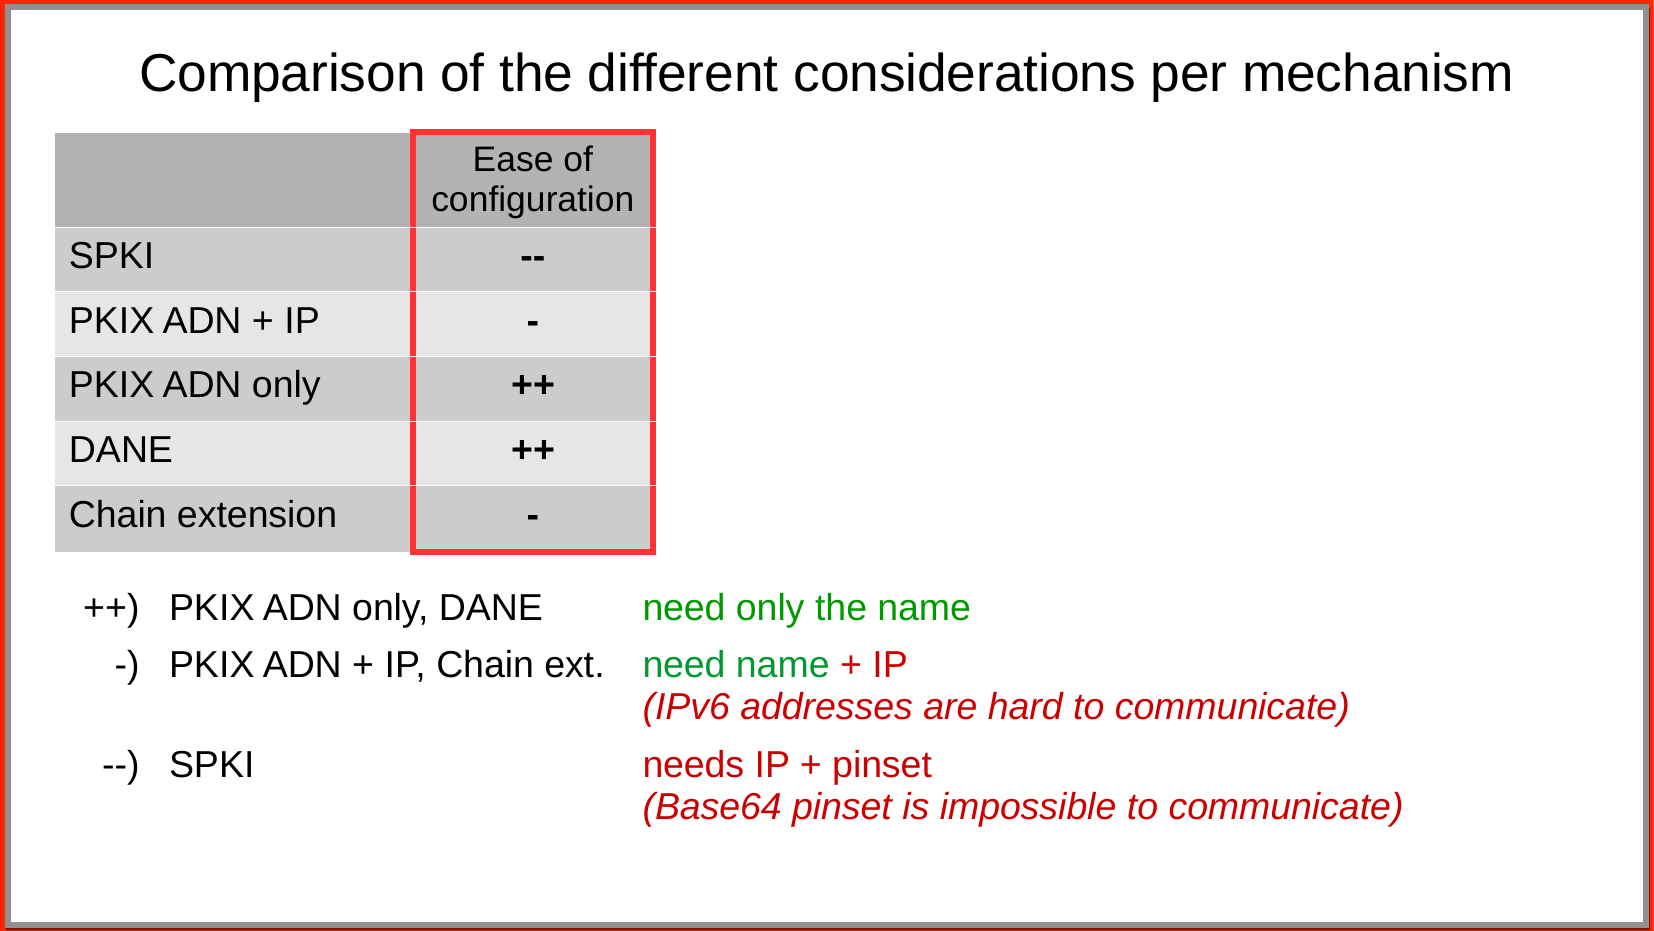

# Comparison of the different considerations per mechanism
| | Ease of configuration |
| --- | --- |
| SPKI | -- |
| PKIX ADN + IP | - |
| PKIX ADN only | ++ |
| DANE | ++ |
| Chain extension | - |
| ++) | PKIX ADN only, DANE | need only the name |
| --- | --- | --- |
| -) | PKIX ADN + IP, Chain ext. | need name + IP (IPv6 addresses are hard to communicate) |
| --) | SPKI | needs IP + pinset (Base64 pinset is impossible to communicate) |